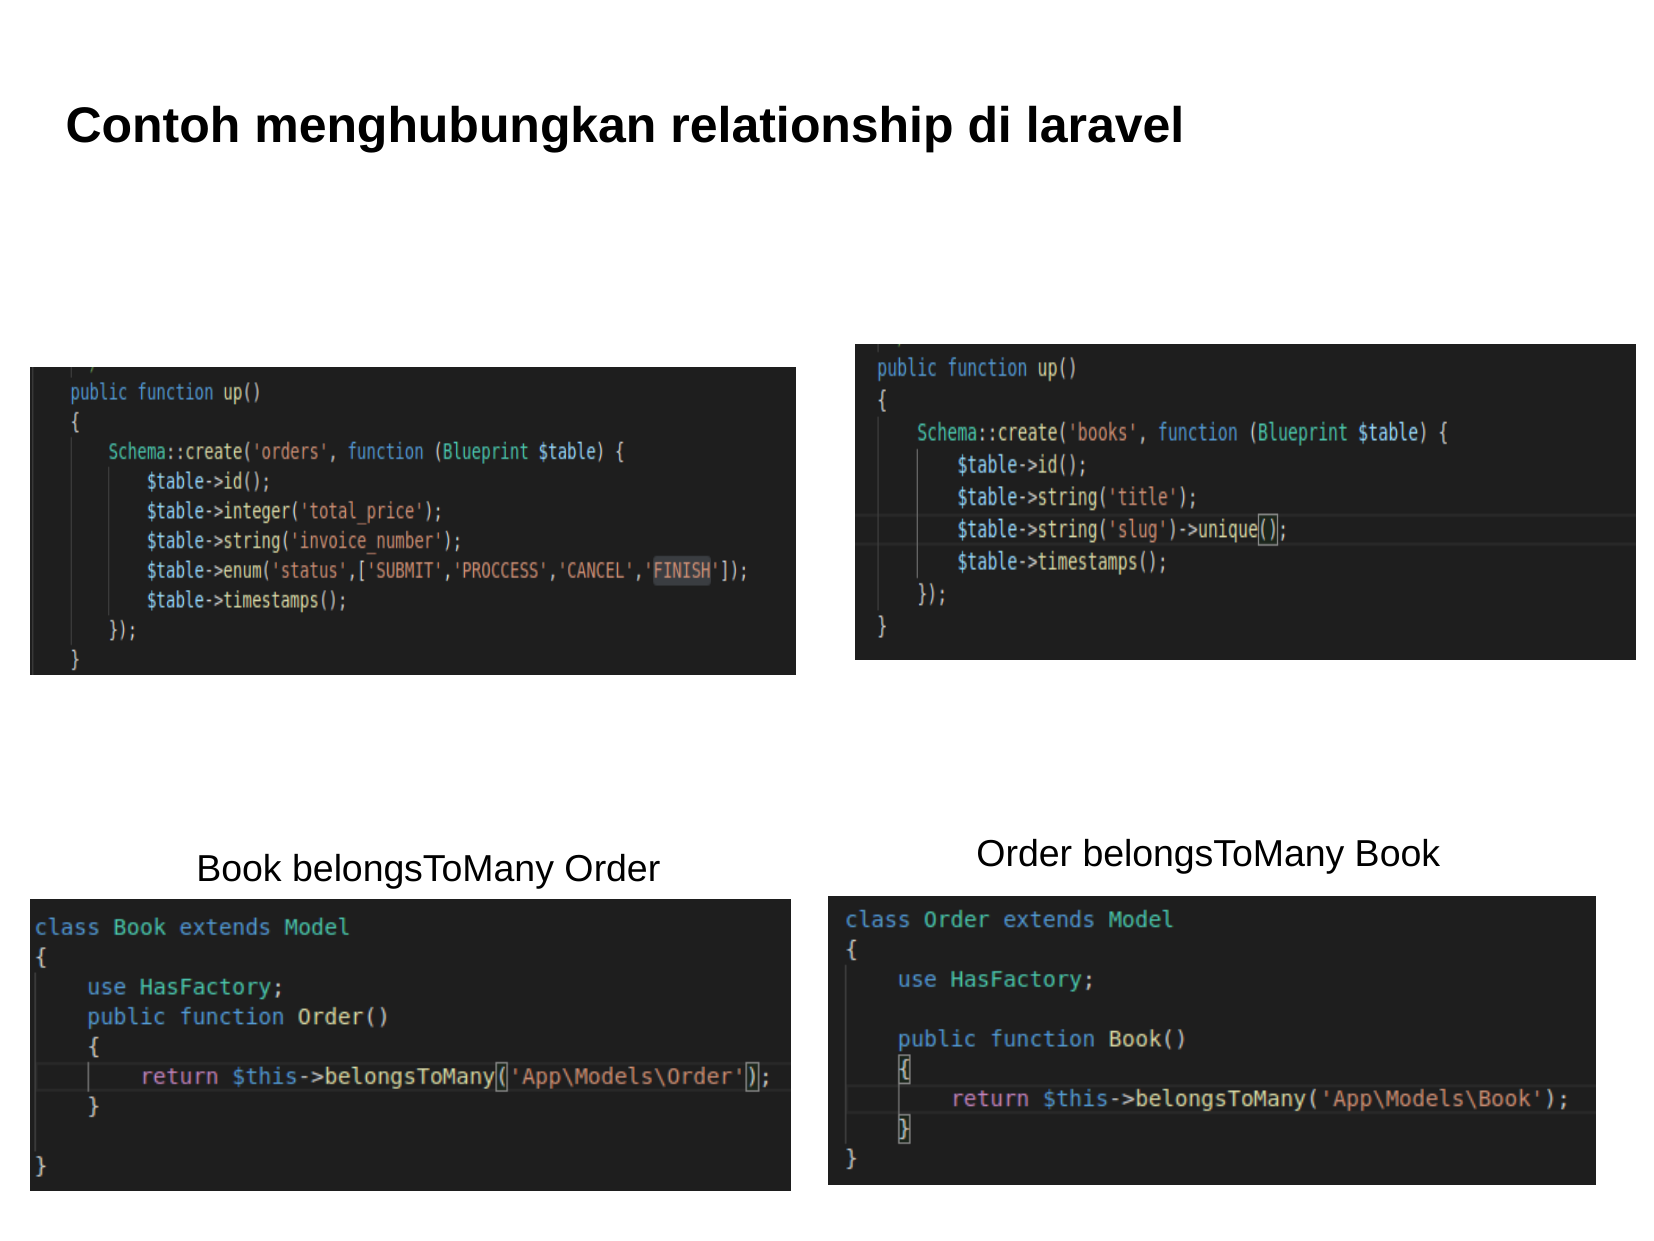

Contoh menghubungkan relationship di laravel
Order belongsToMany Book
Book belongsToMany Order